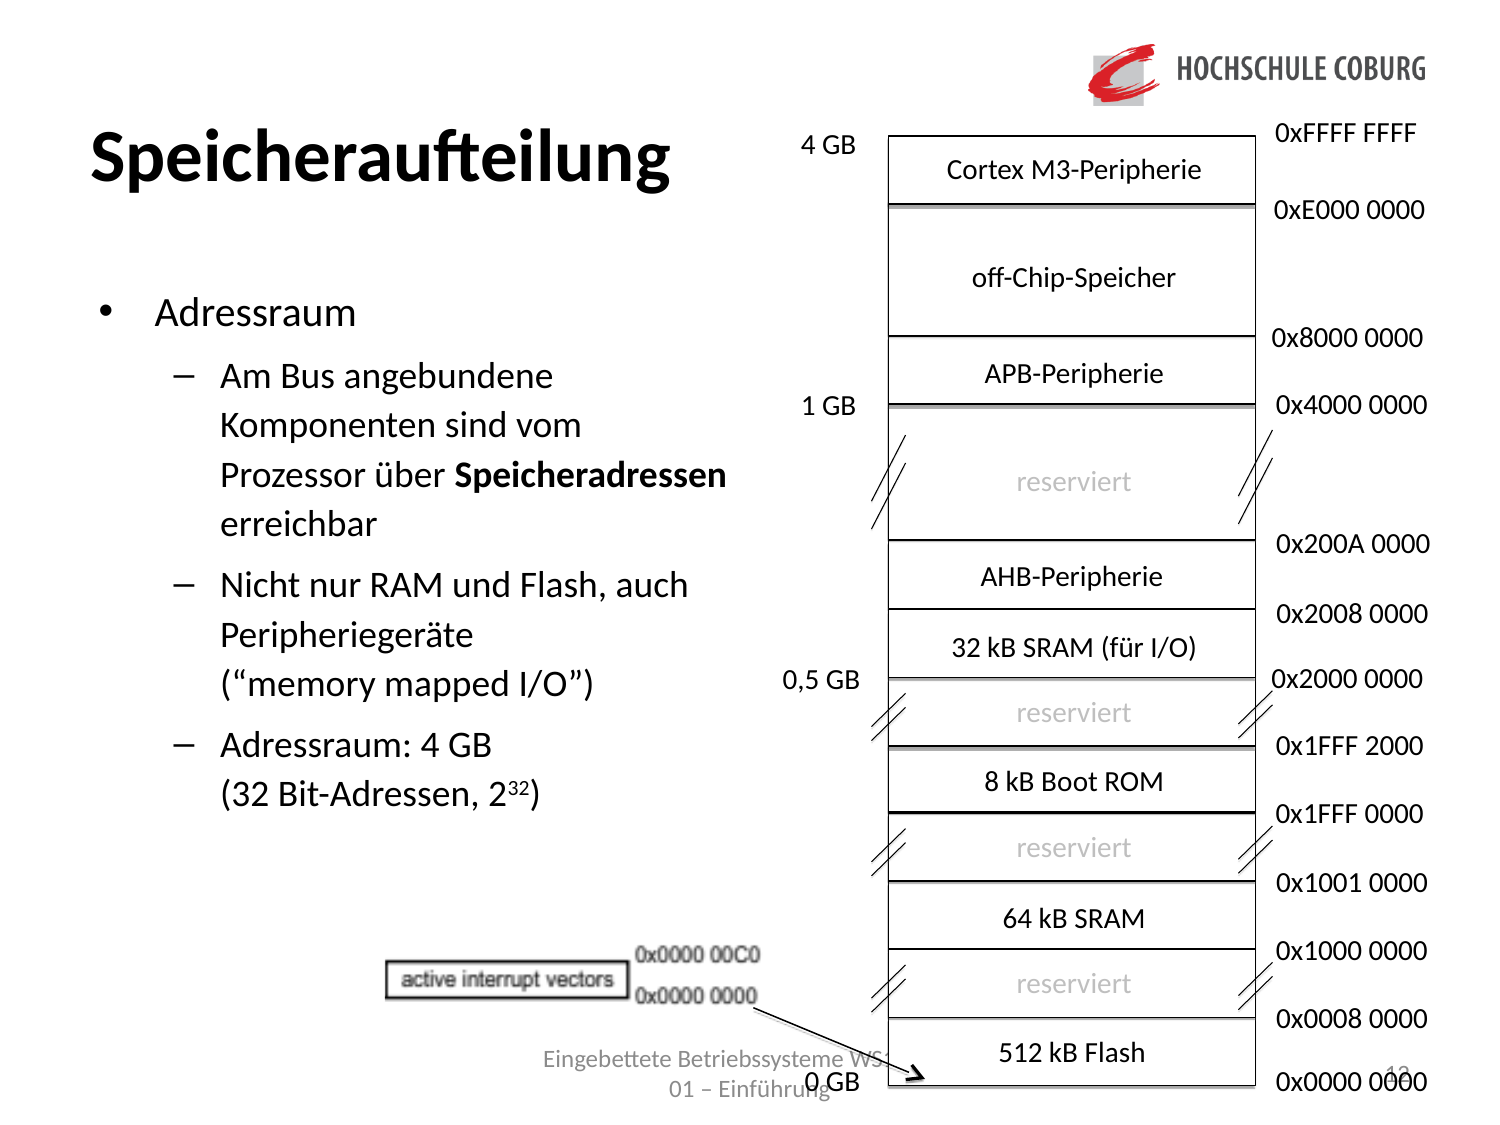

# Speicheraufteilung
0xFFFF FFFF
4 GB
Cortex M3-Peripherie
0xE000 0000
off-Chip-Speicher
Adressraum
Am Bus angebundene
Komponenten sind vom
Prozessor über Speicheradressen
erreichbar
Nicht nur RAM und Flash, auch
Peripheriegeräte
(“memory mapped I/O”)
Adressraum: 4 GB
(32 Bit-Adressen, 232)
0x8000 0000
APB-Peripherie
0x4000 0000
1 GB
reserviert
0x200A 0000
AHB-Peripherie
0x2008 0000
32 kB SRAM (für I/O)
0x2000 0000
0,5 GB
reserviert
0x1FFF 2000
8 kB Boot ROM
0x1FFF 0000
reserviert
0x1001 0000
64 kB SRAM
0x1000 0000
reserviert
0x0008 0000
512 kB Flash
Eingebettete Betriebssysteme WS17/18: 01 – Einführung
12
0 GB
0x0000 0000